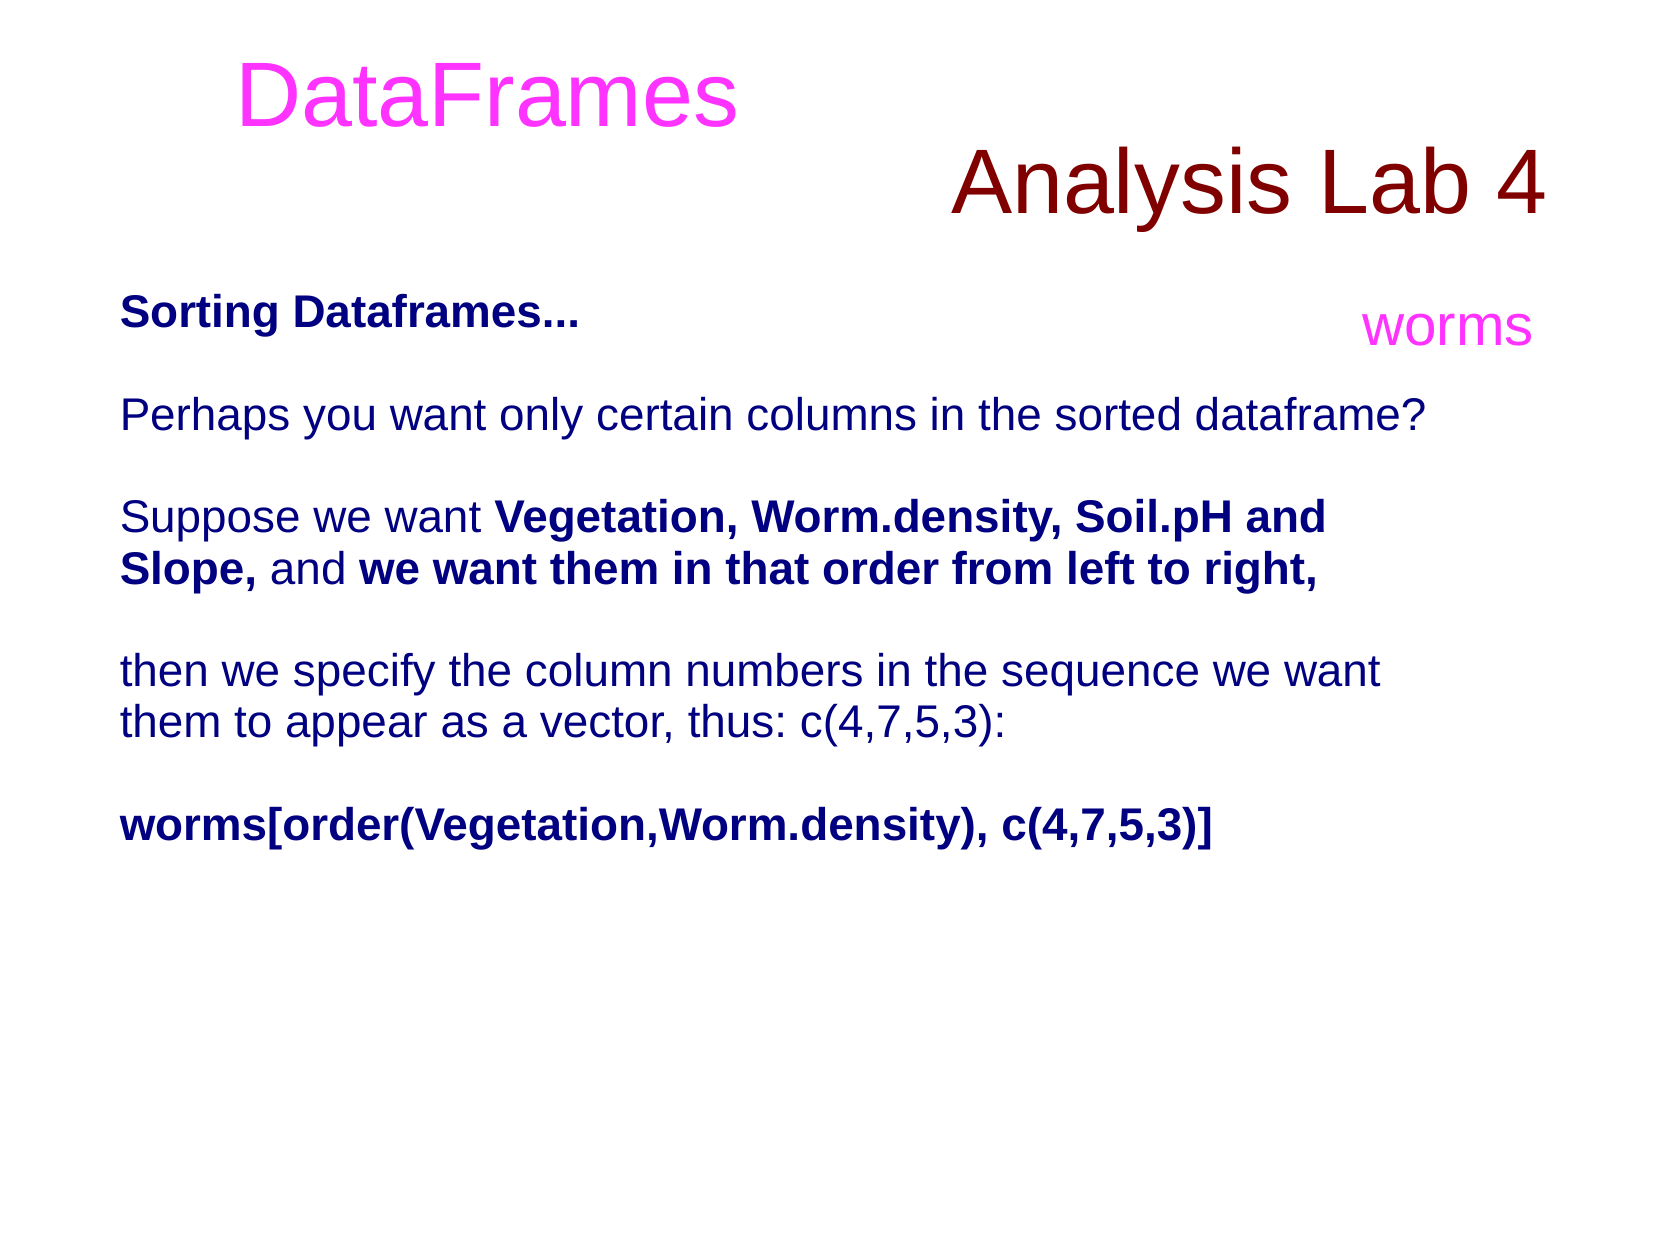

DataFrames
# Analysis Lab 4
Sorting Dataframes...
Perhaps you want only certain columns in the sorted dataframe?
Suppose we want Vegetation, Worm.density, Soil.pH and Slope, and we want them in that order from left to right,
then we specify the column numbers in the sequence we want them to appear as a vector, thus: c(4,7,5,3):
worms[order(Vegetation,Worm.density), c(4,7,5,3)]
worms